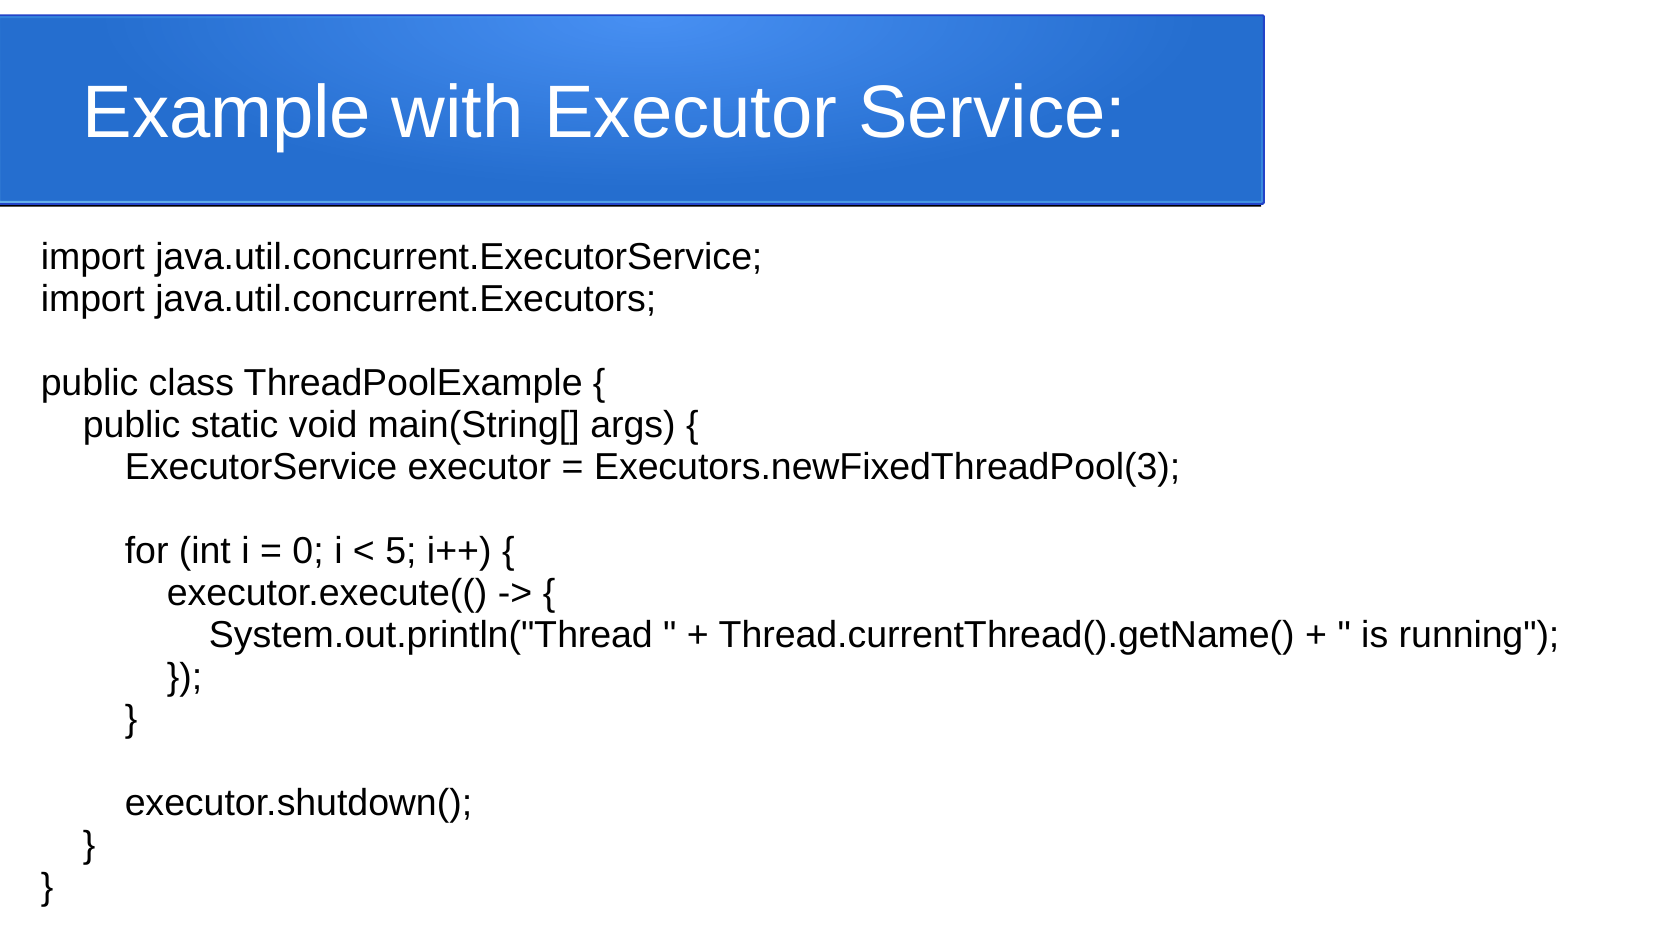

# Example with Executor Service:
import java.util.concurrent.ExecutorService;
import java.util.concurrent.Executors;
public class ThreadPoolExample {
 public static void main(String[] args) {
 ExecutorService executor = Executors.newFixedThreadPool(3);
 for (int i = 0; i < 5; i++) {
 executor.execute(() -> {
 System.out.println("Thread " + Thread.currentThread().getName() + " is running");
 });
 }
 executor.shutdown();
 }
}